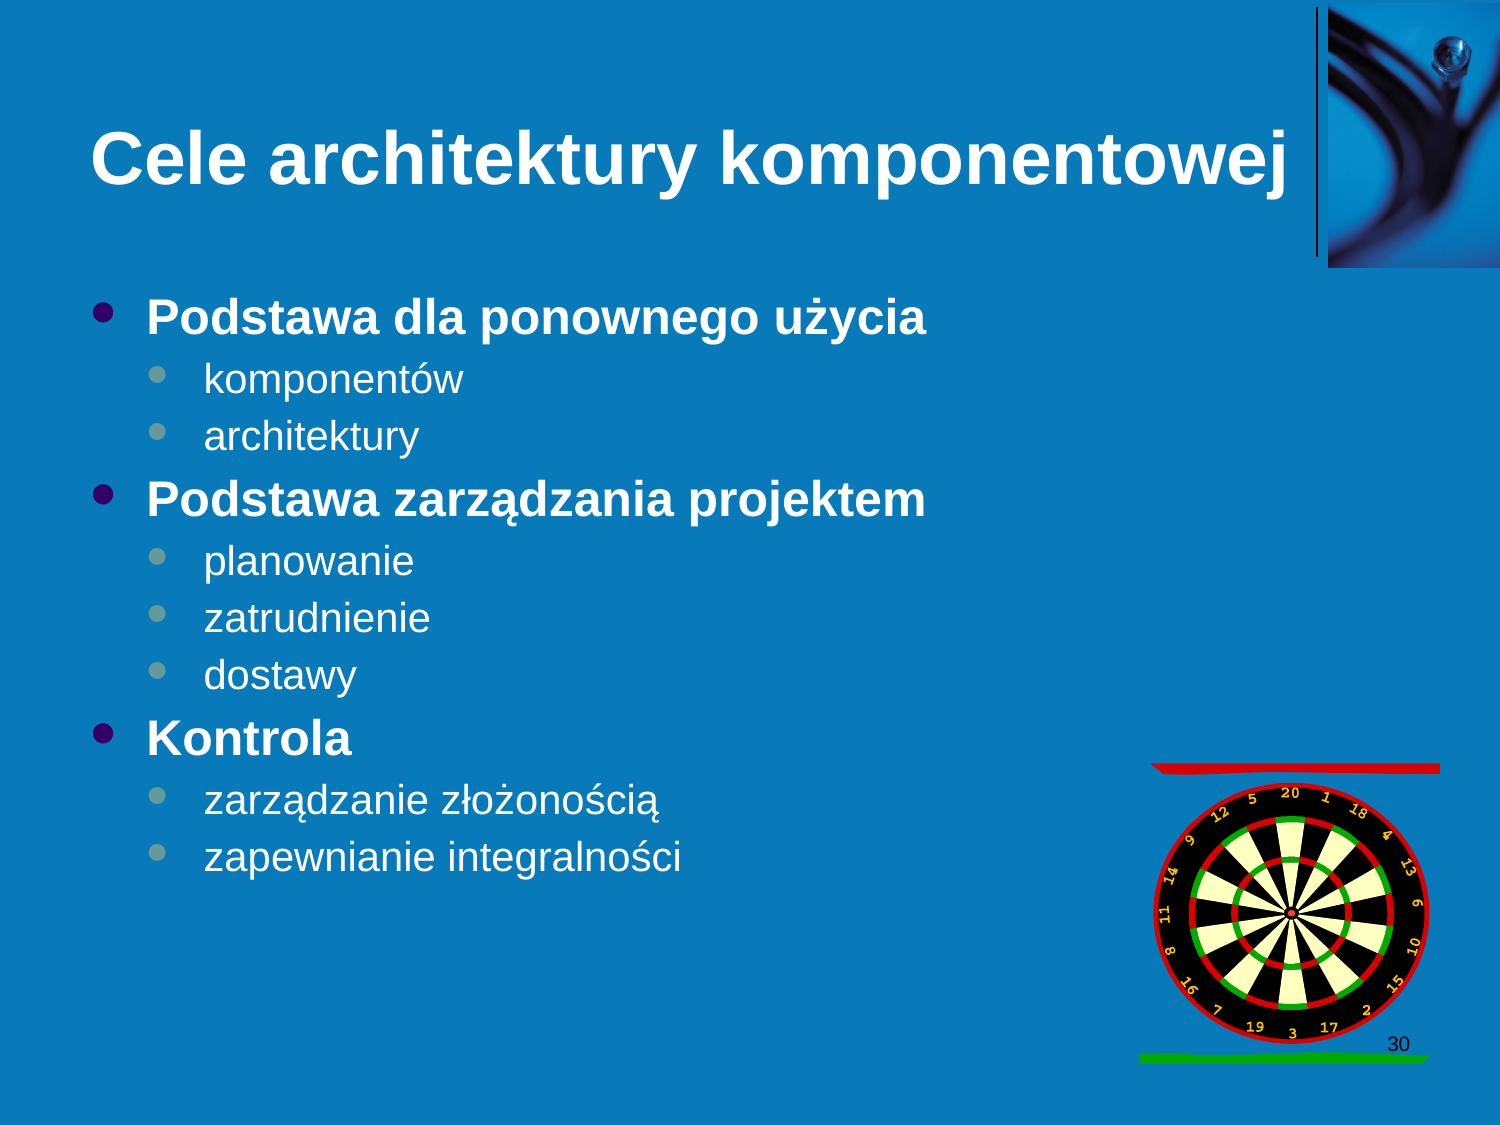

# Cele architektury komponentowej
Podstawa dla ponownego użycia
komponentów
architektury
Podstawa zarządzania projektem
planowanie
zatrudnienie
dostawy
Kontrola
zarządzanie złożonością
zapewnianie integralności
30